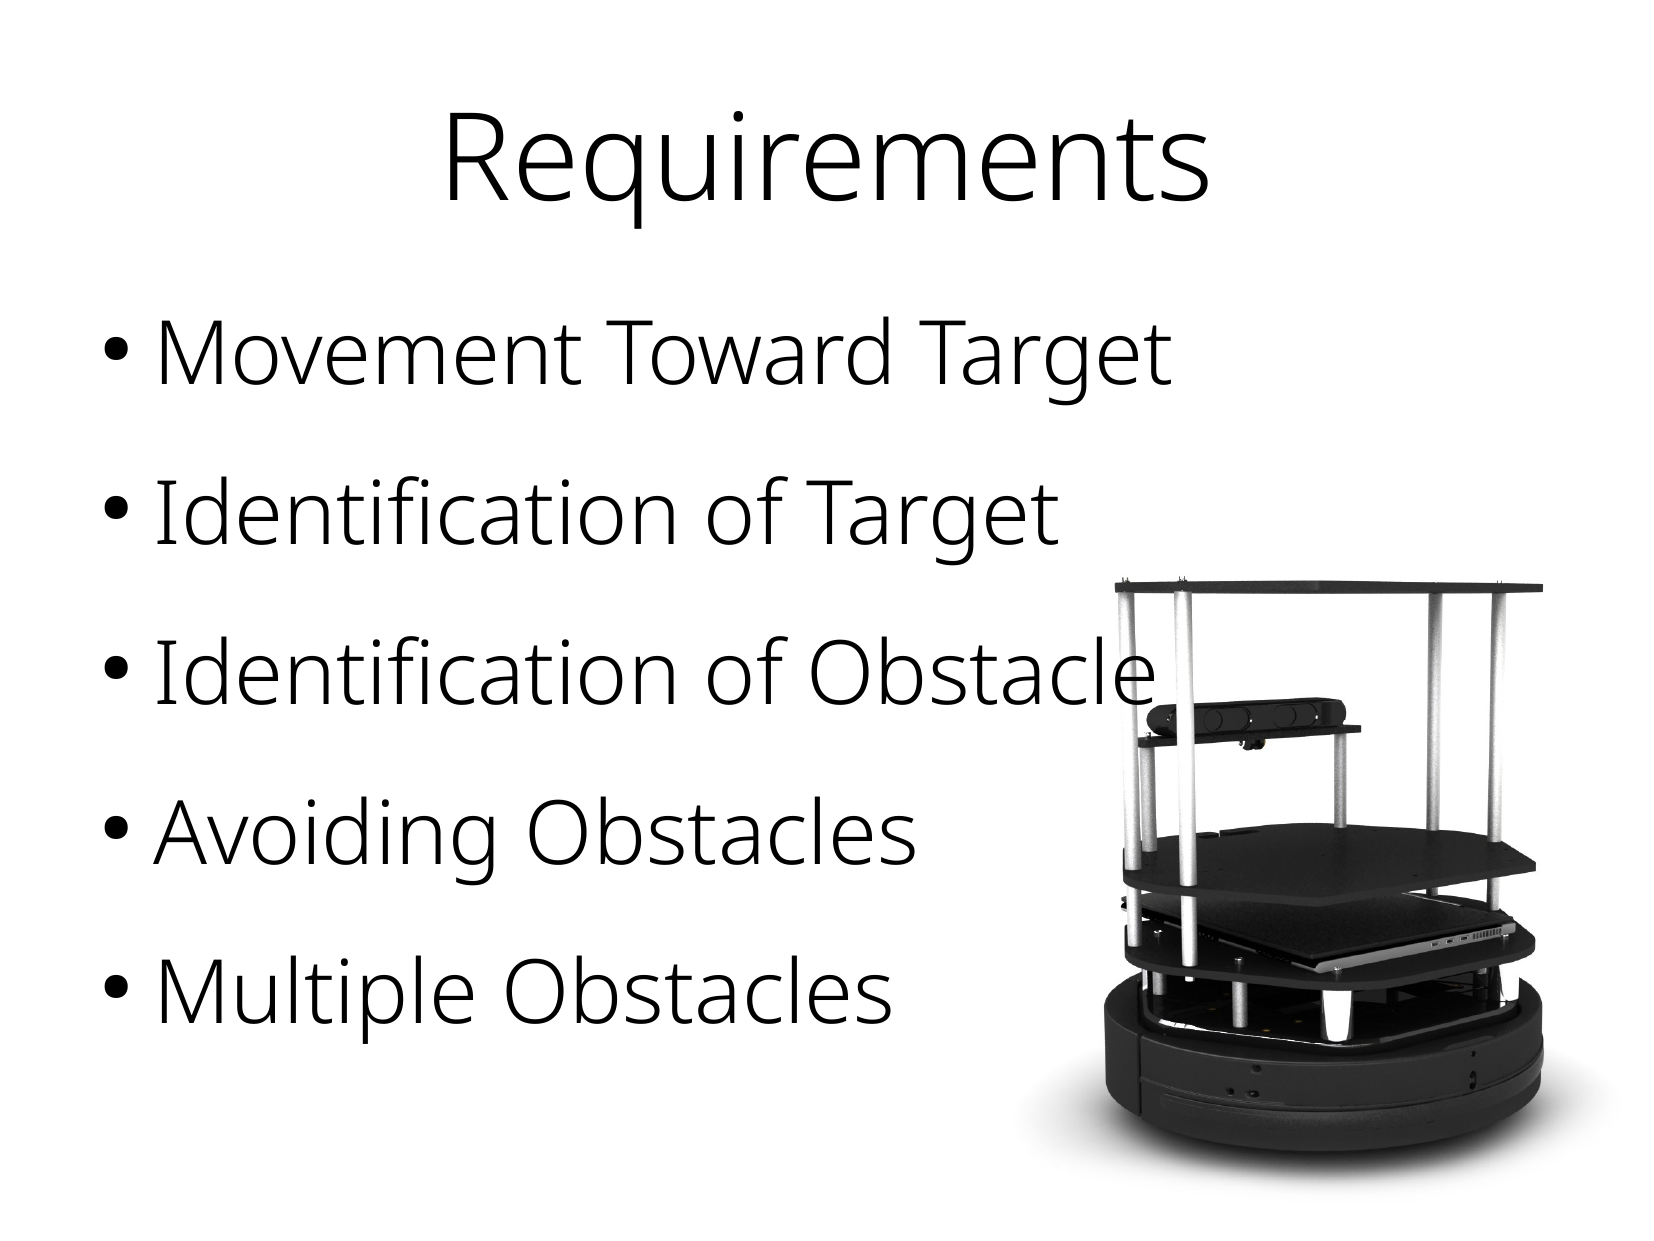

# Requirements
Movement Toward Target
Identification of Target
Identification of Obstacle
Avoiding Obstacles
Multiple Obstacles